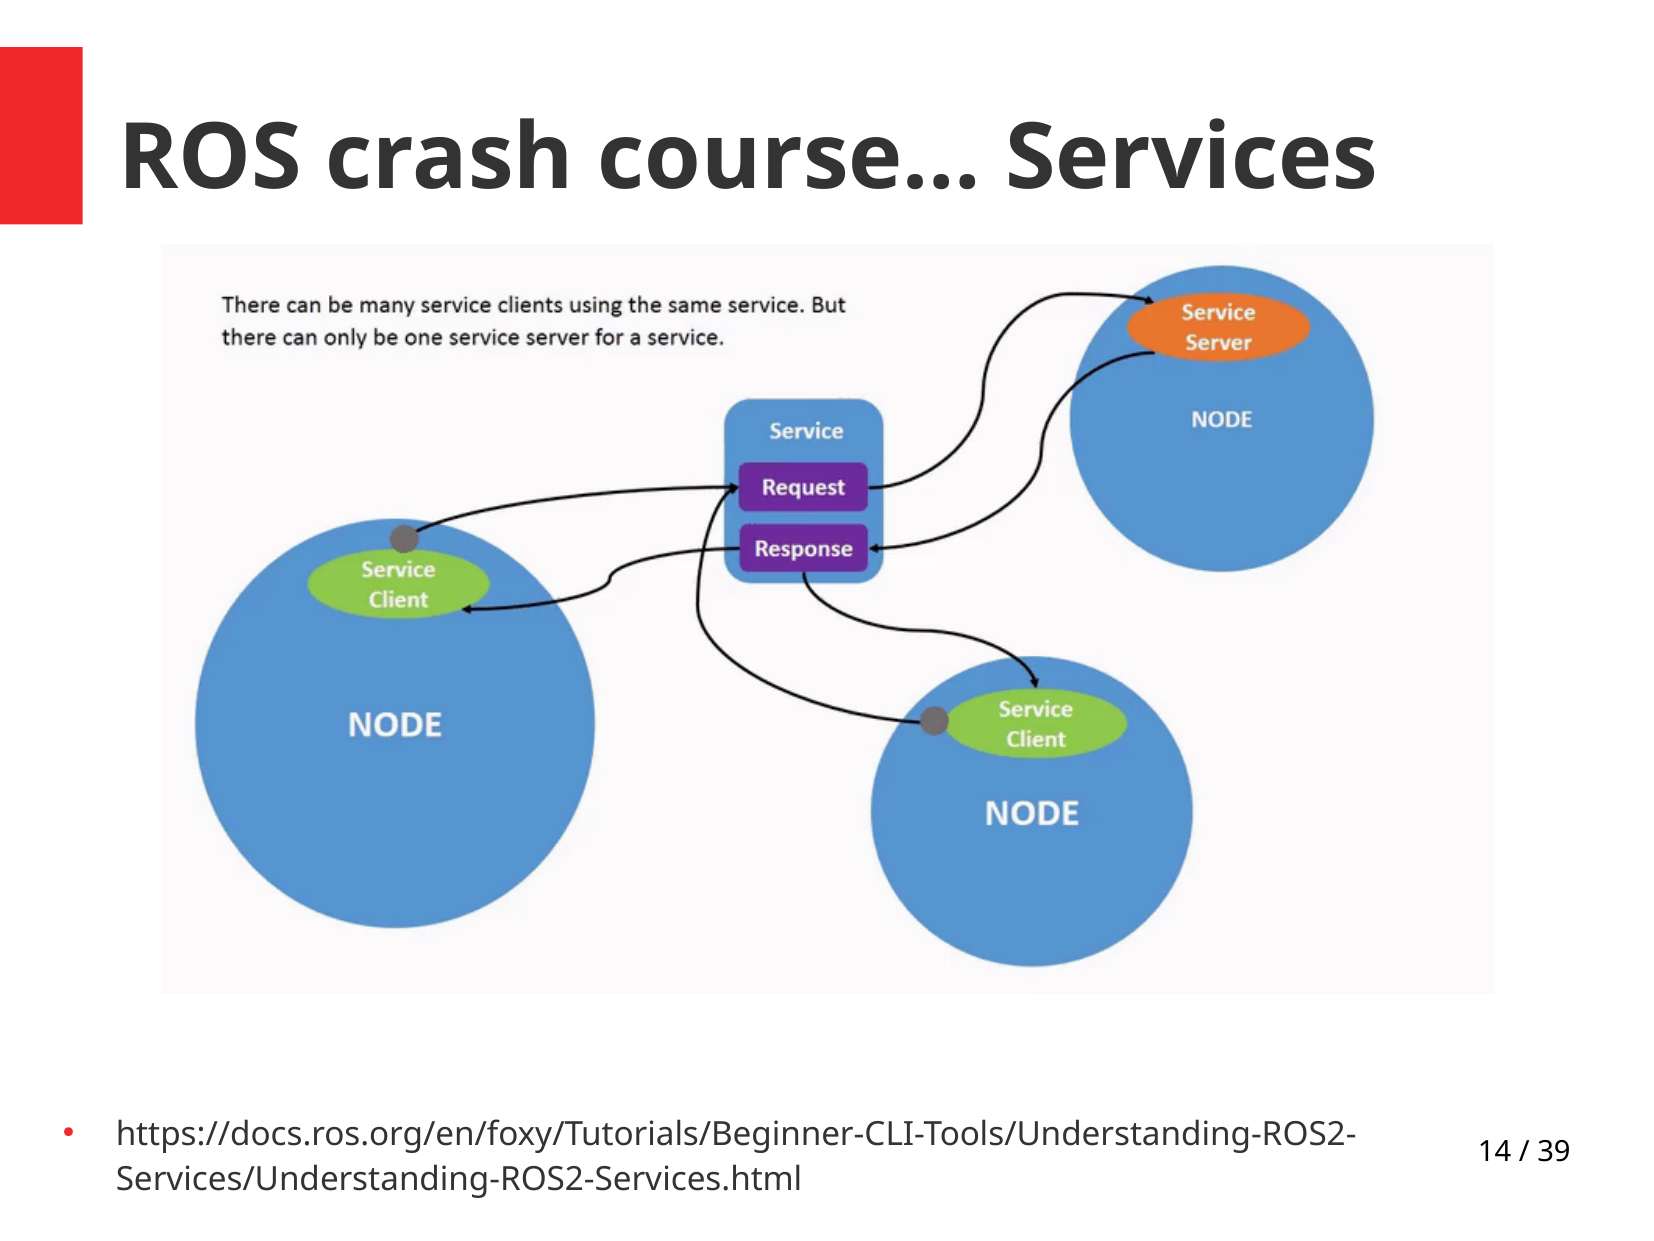

# ROS crash course… Services
https://docs.ros.org/en/foxy/Tutorials/Beginner-CLI-Tools/Understanding-ROS2-Services/Understanding-ROS2-Services.html
14